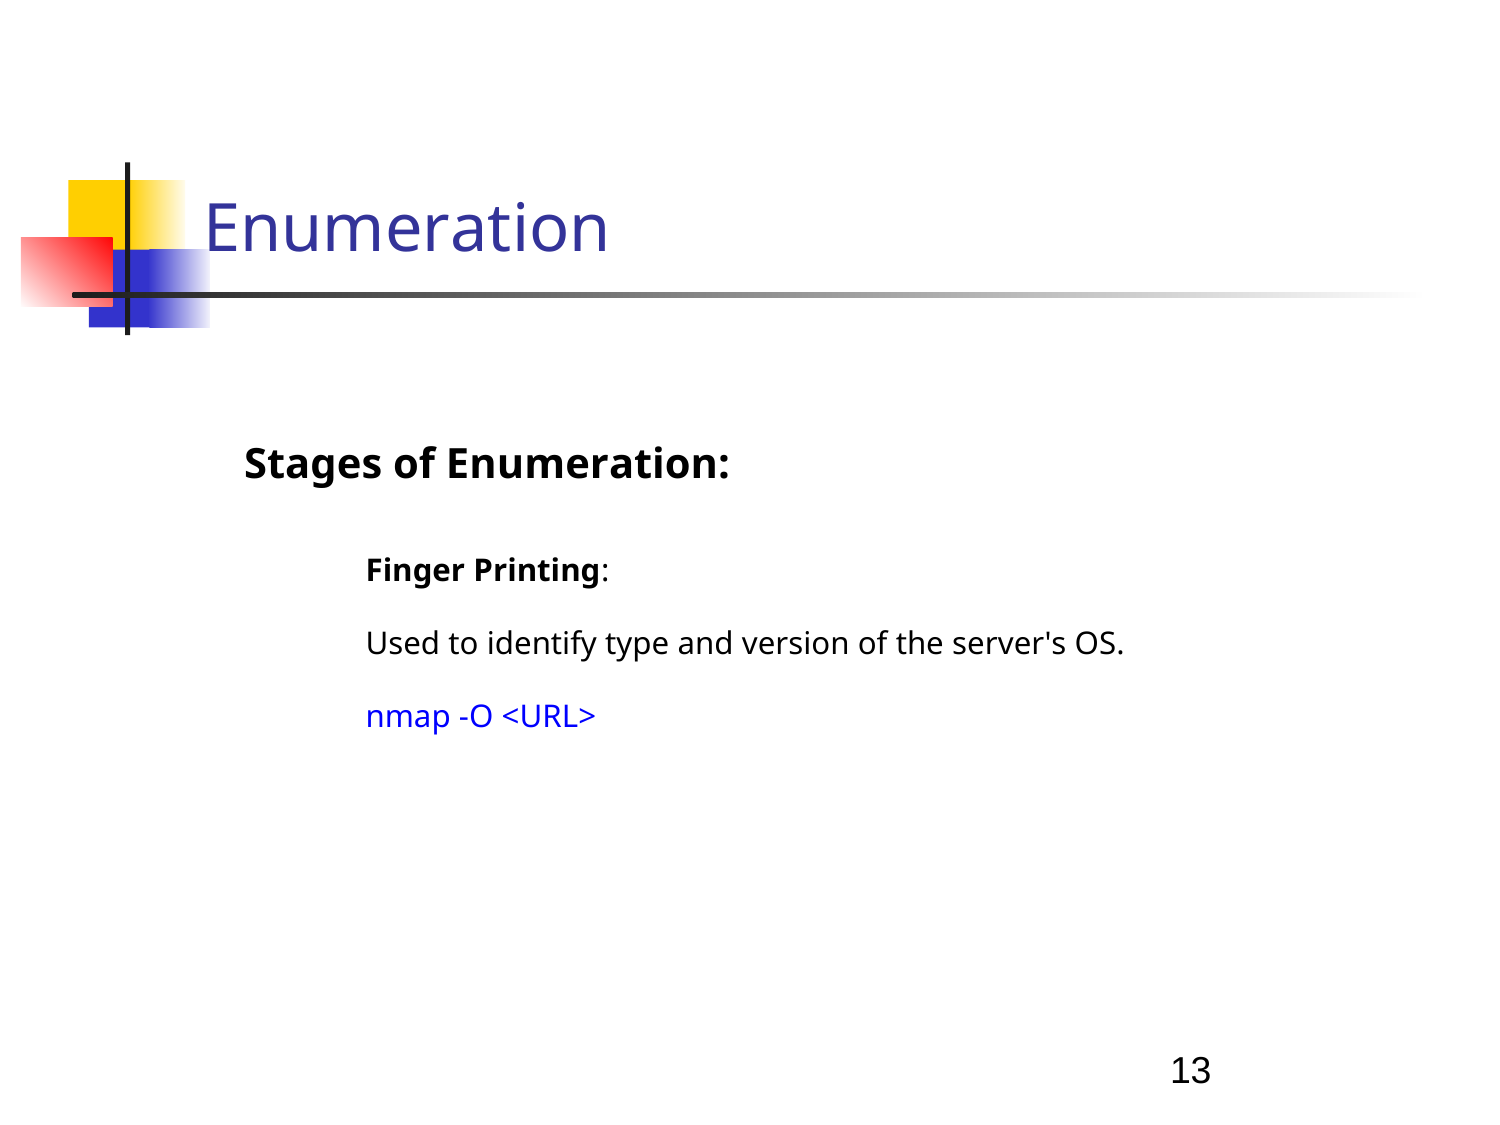

# Enumeration
Stages of Enumeration:
Finger Printing:
Used to identify type and version of the server's OS.
nmap -O <URL>
13